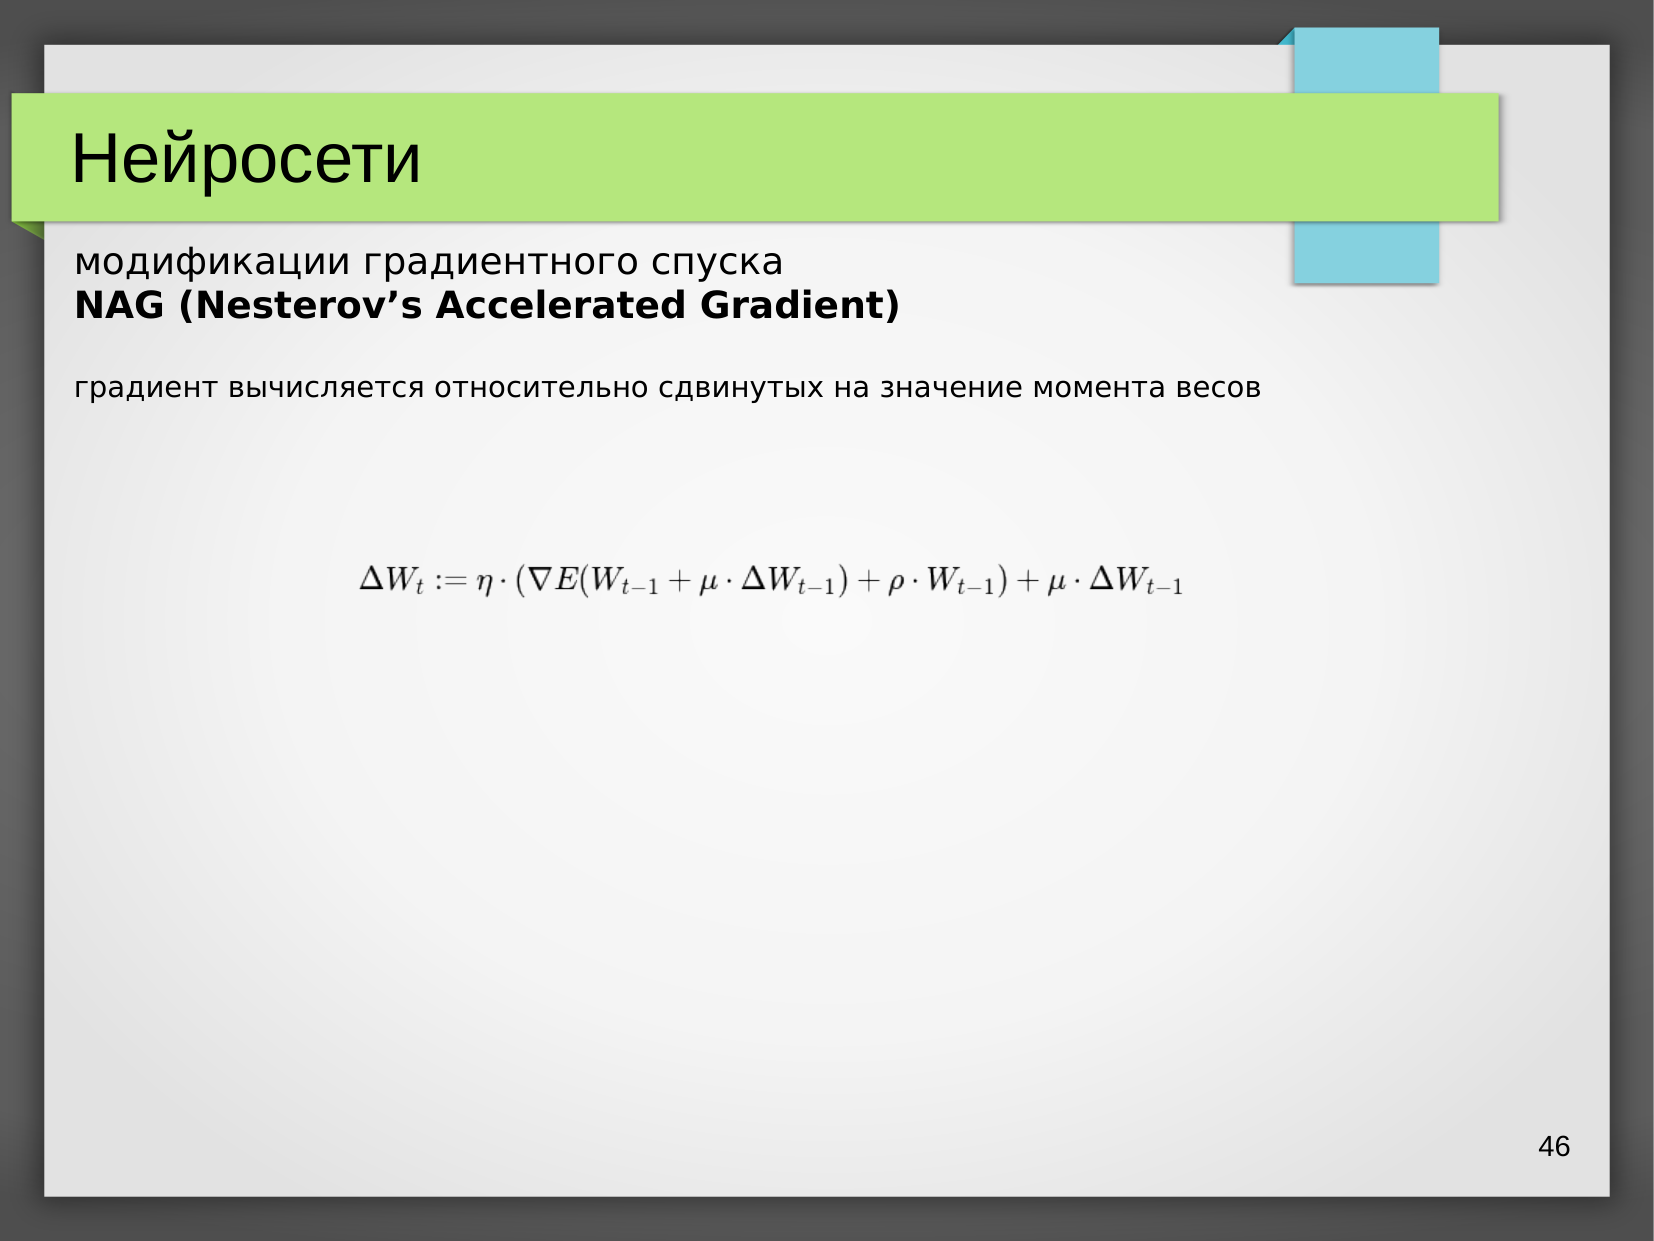

# Нейросети
модификации градиентного спуска
NAG (Nesterov’s Accelerated Gradient)
градиент вычисляется относительно сдвинутых на значение момента весов
46